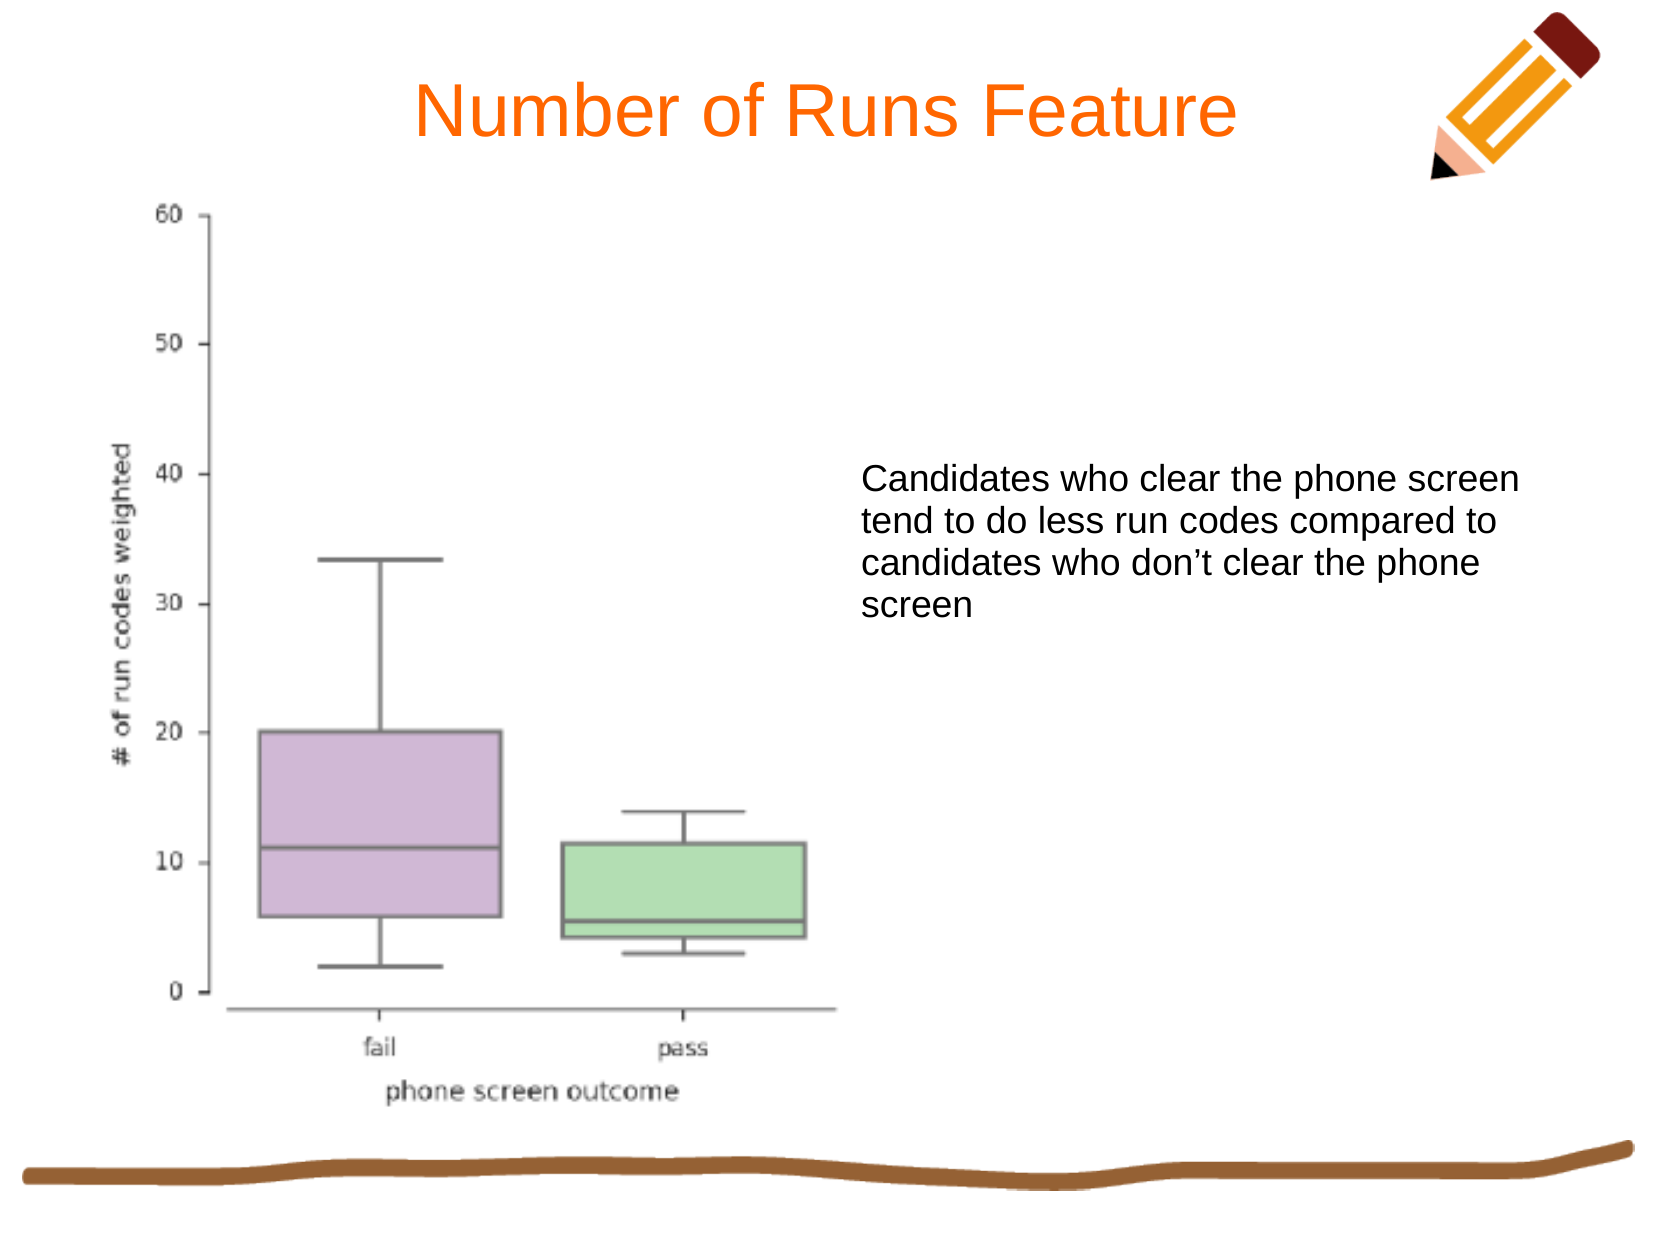

# Number of Runs Feature
Candidates who clear the phone screen
tend to do less run codes compared to
candidates who don’t clear the phone
screen